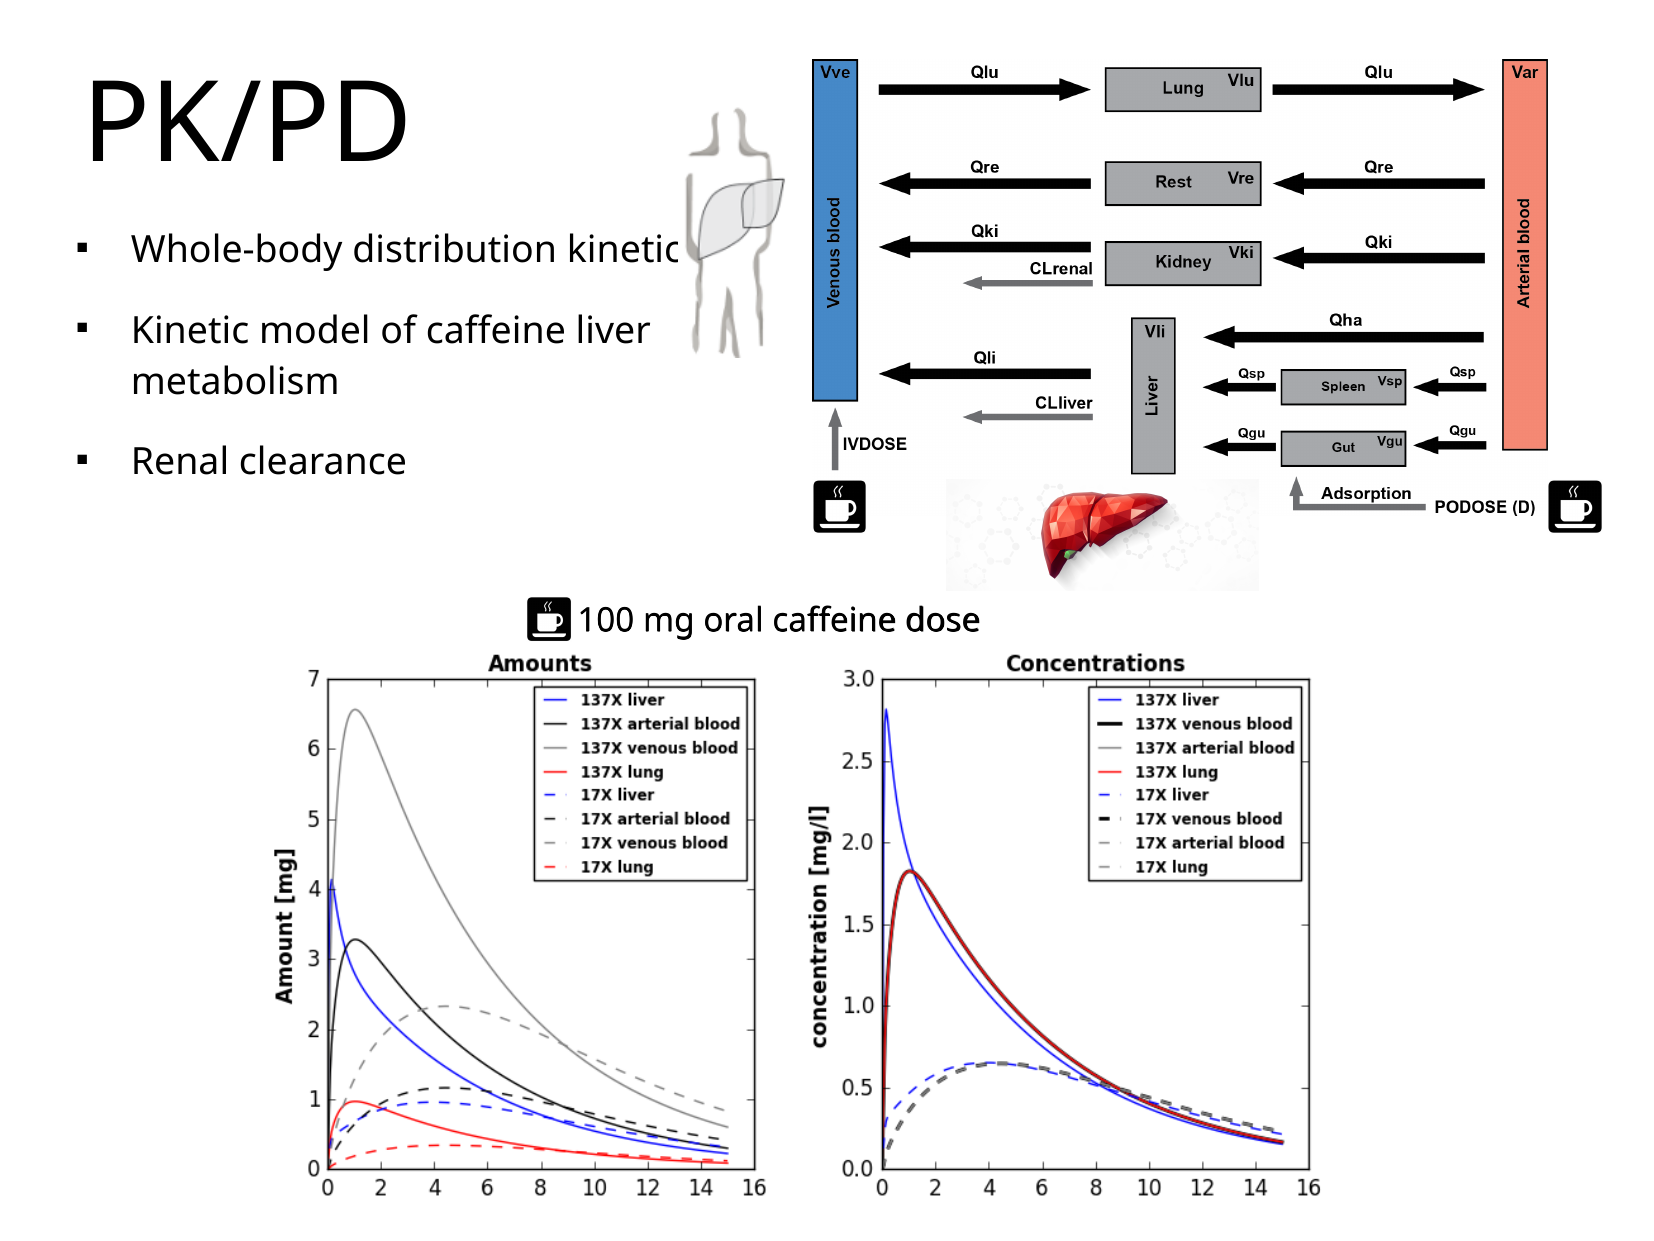

TODO: Illustrator (liver & human image)
TODO: better network image
# PK/PD
Whole-body distribution kinetics
Kinetic model of caffeine liver metabolism
Renal clearance
100 mg oral caffeine dose